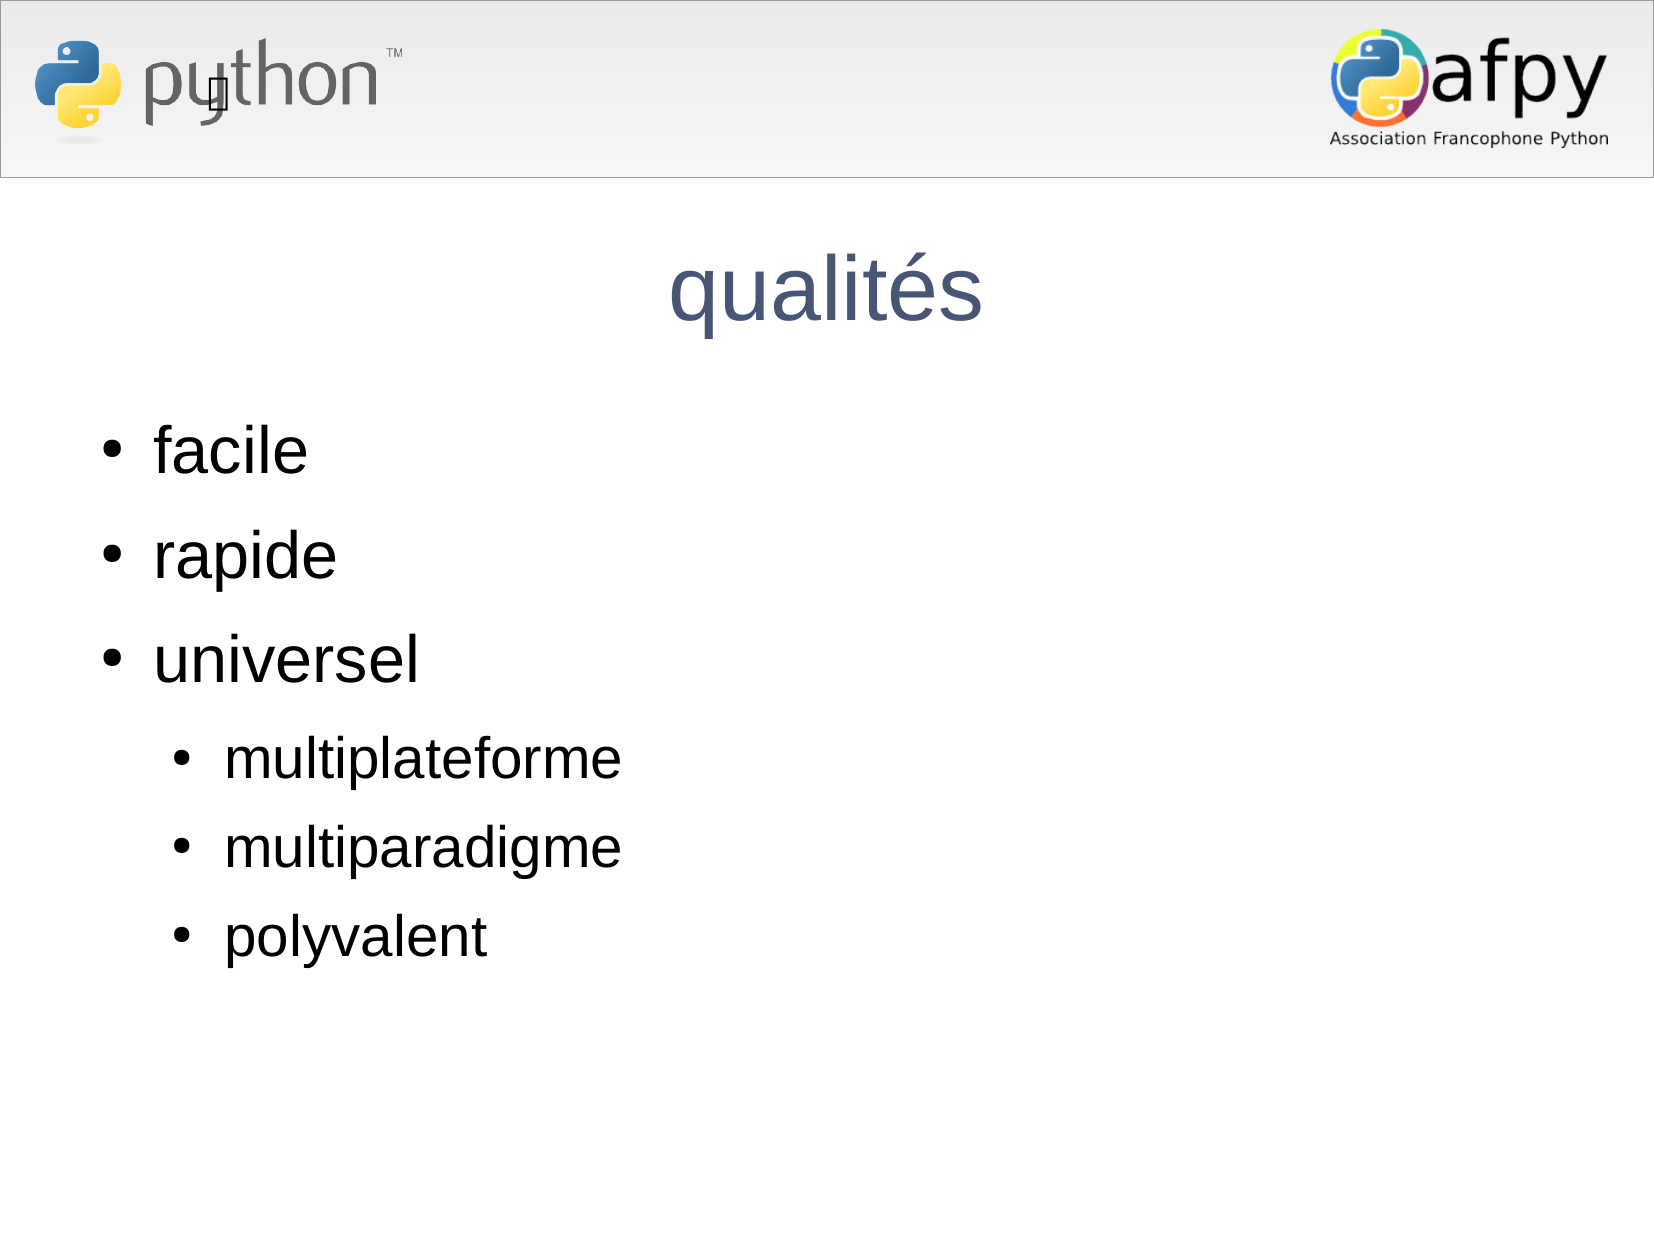

# qualités
facile
rapide
universel
multiplateforme
multiparadigme
polyvalent